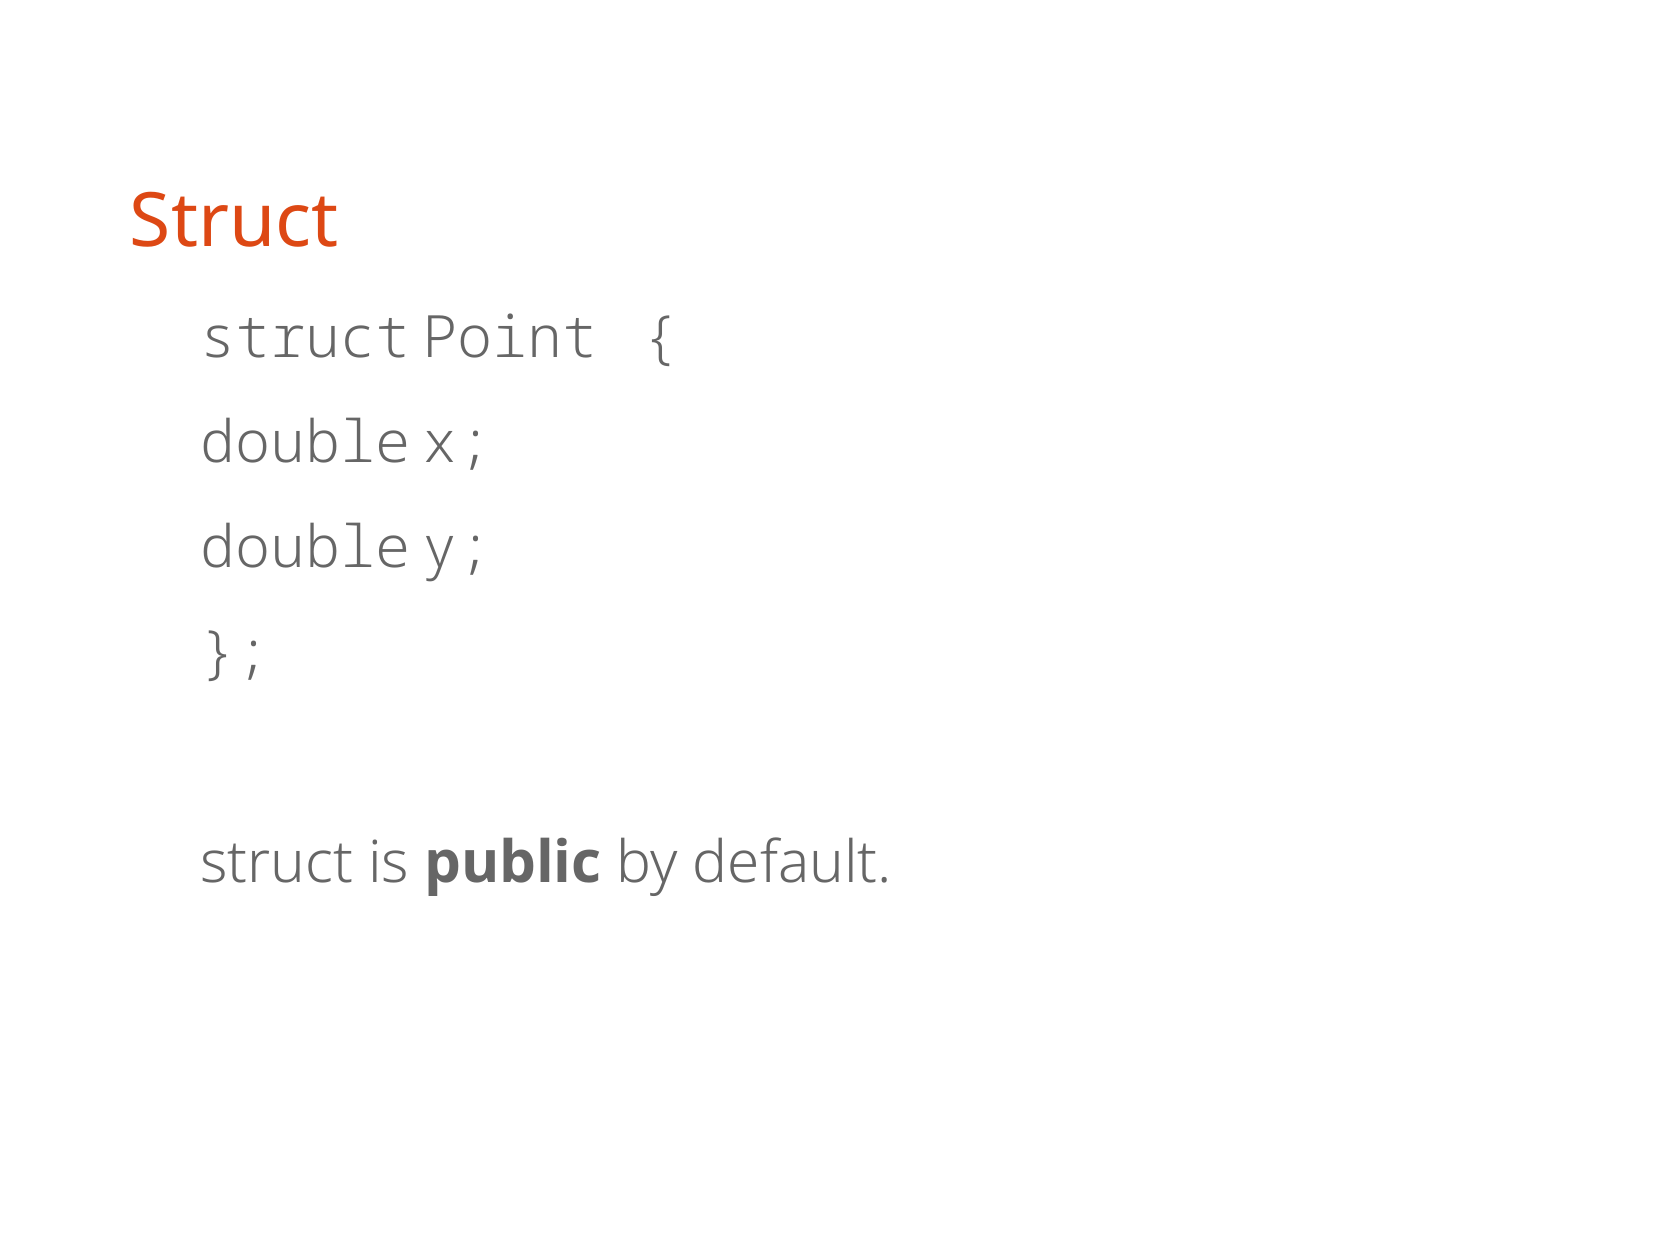

# Struct
struct	Point	{
double	x;
double	y;
};
struct is public by default.